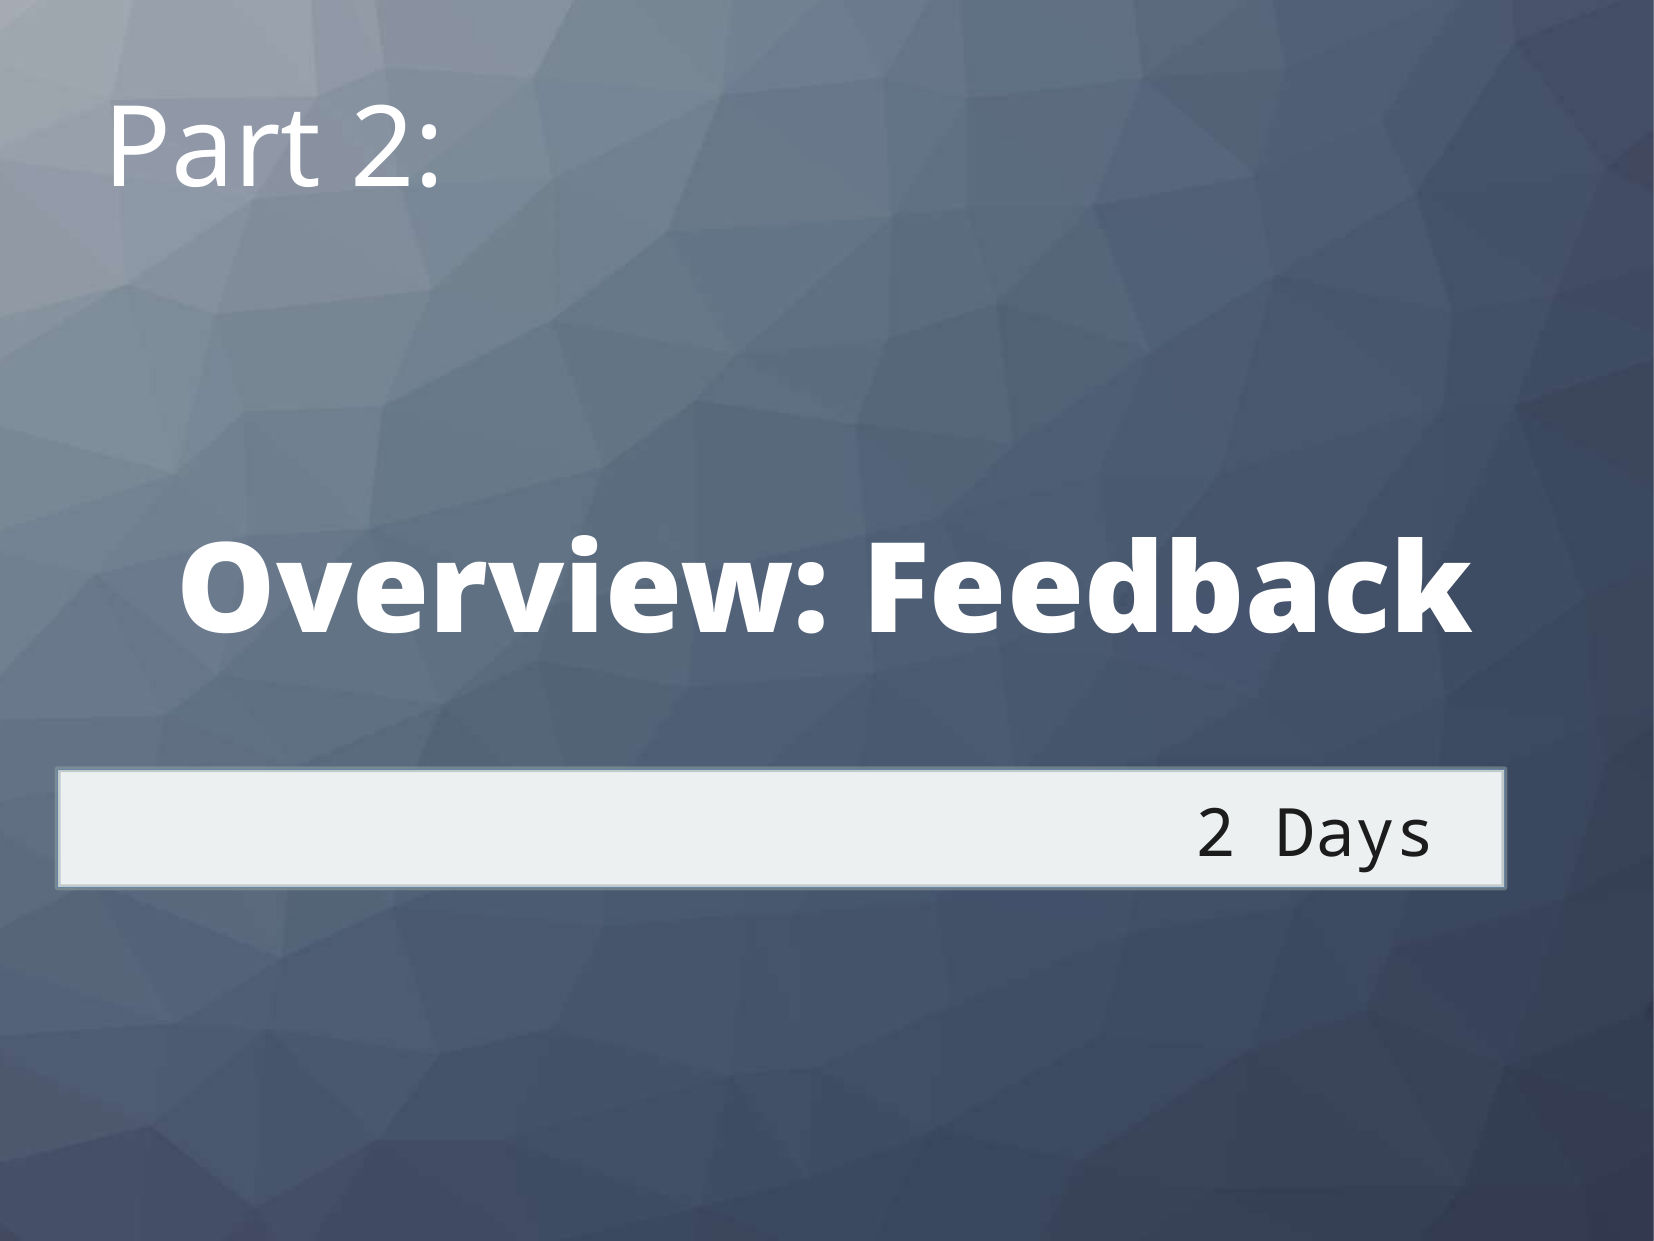

Part 2:
Overview: Feedback
#
2 Days